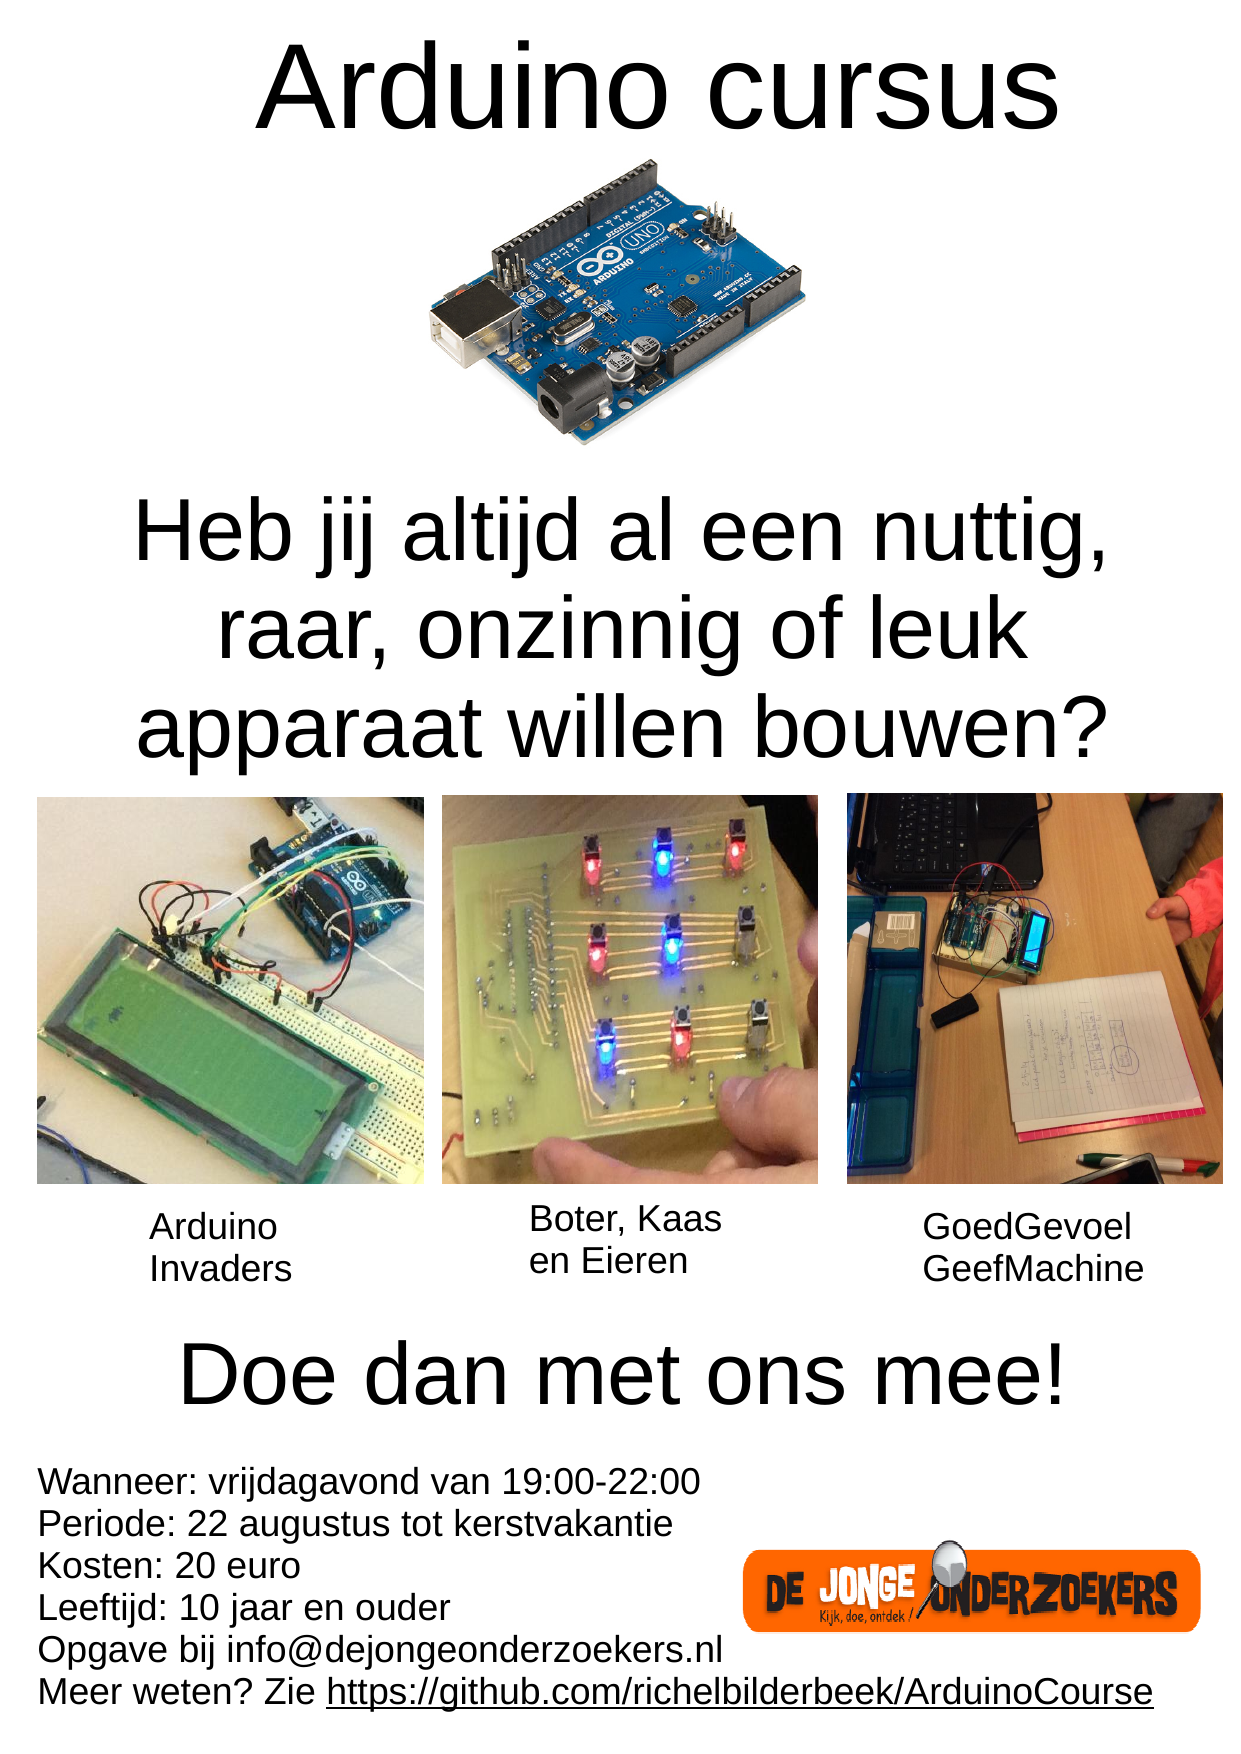

# Arduino cursus
Heb jij altijd al een nuttig, raar, onzinnig of leuk apparaat willen bouwen?
Boter, Kaas en Eieren
Arduino
Invaders
GoedGevoel
GeefMachine
Doe dan met ons mee!
Wanneer: vrijdagavond van 19:00-22:00
Periode: 22 augustus tot kerstvakantie
Kosten: 20 euro
Leeftijd: 10 jaar en ouder
Opgave bij info@dejongeonderzoekers.nl
Meer weten? Zie https://github.com/richelbilderbeek/ArduinoCourse